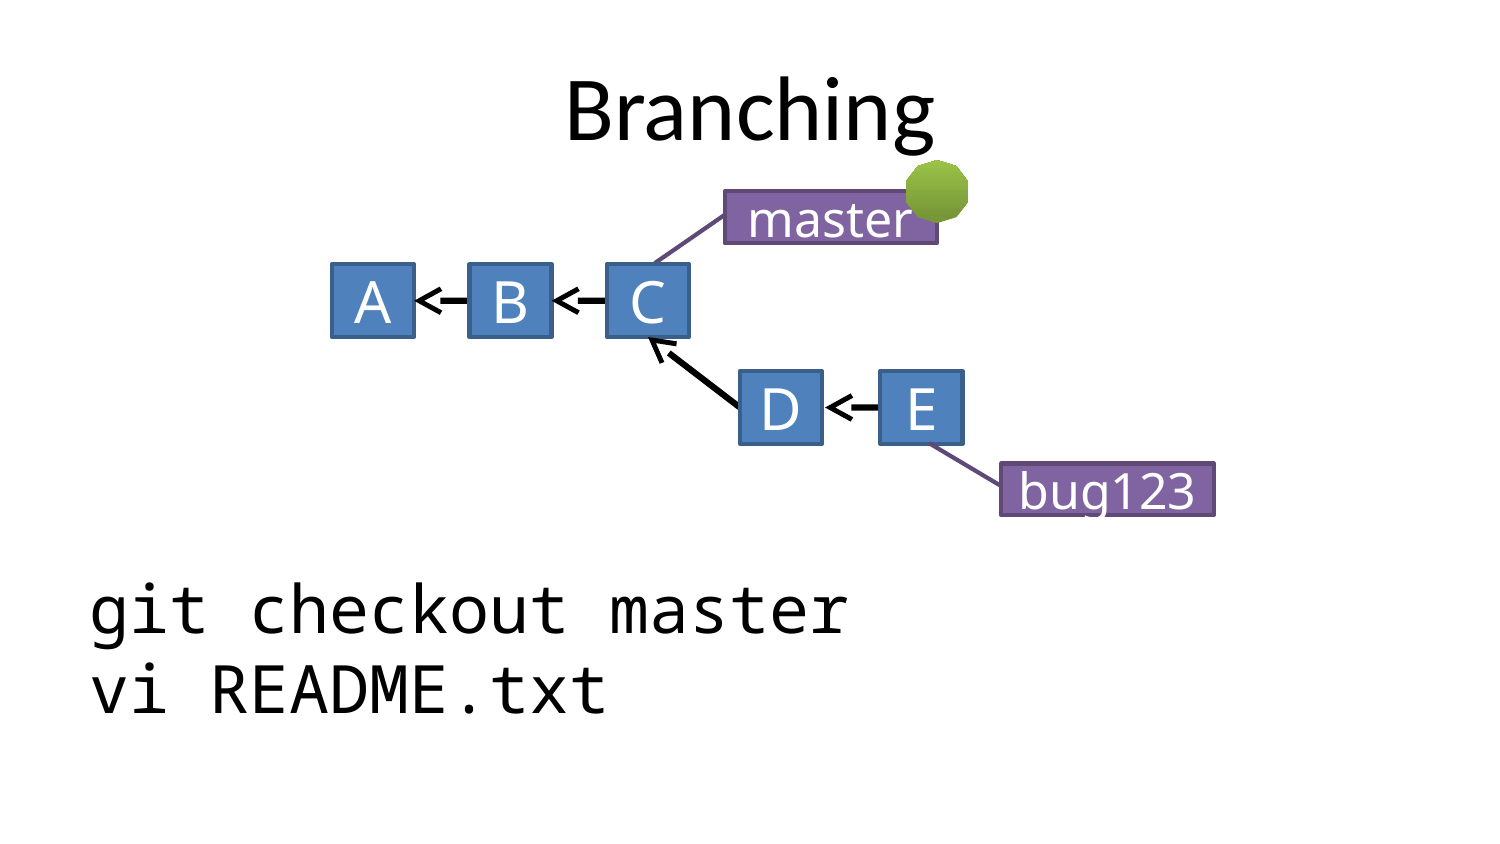

Branching
master
A
B
C
D
E
bug123
git checkout master
vi README.txt